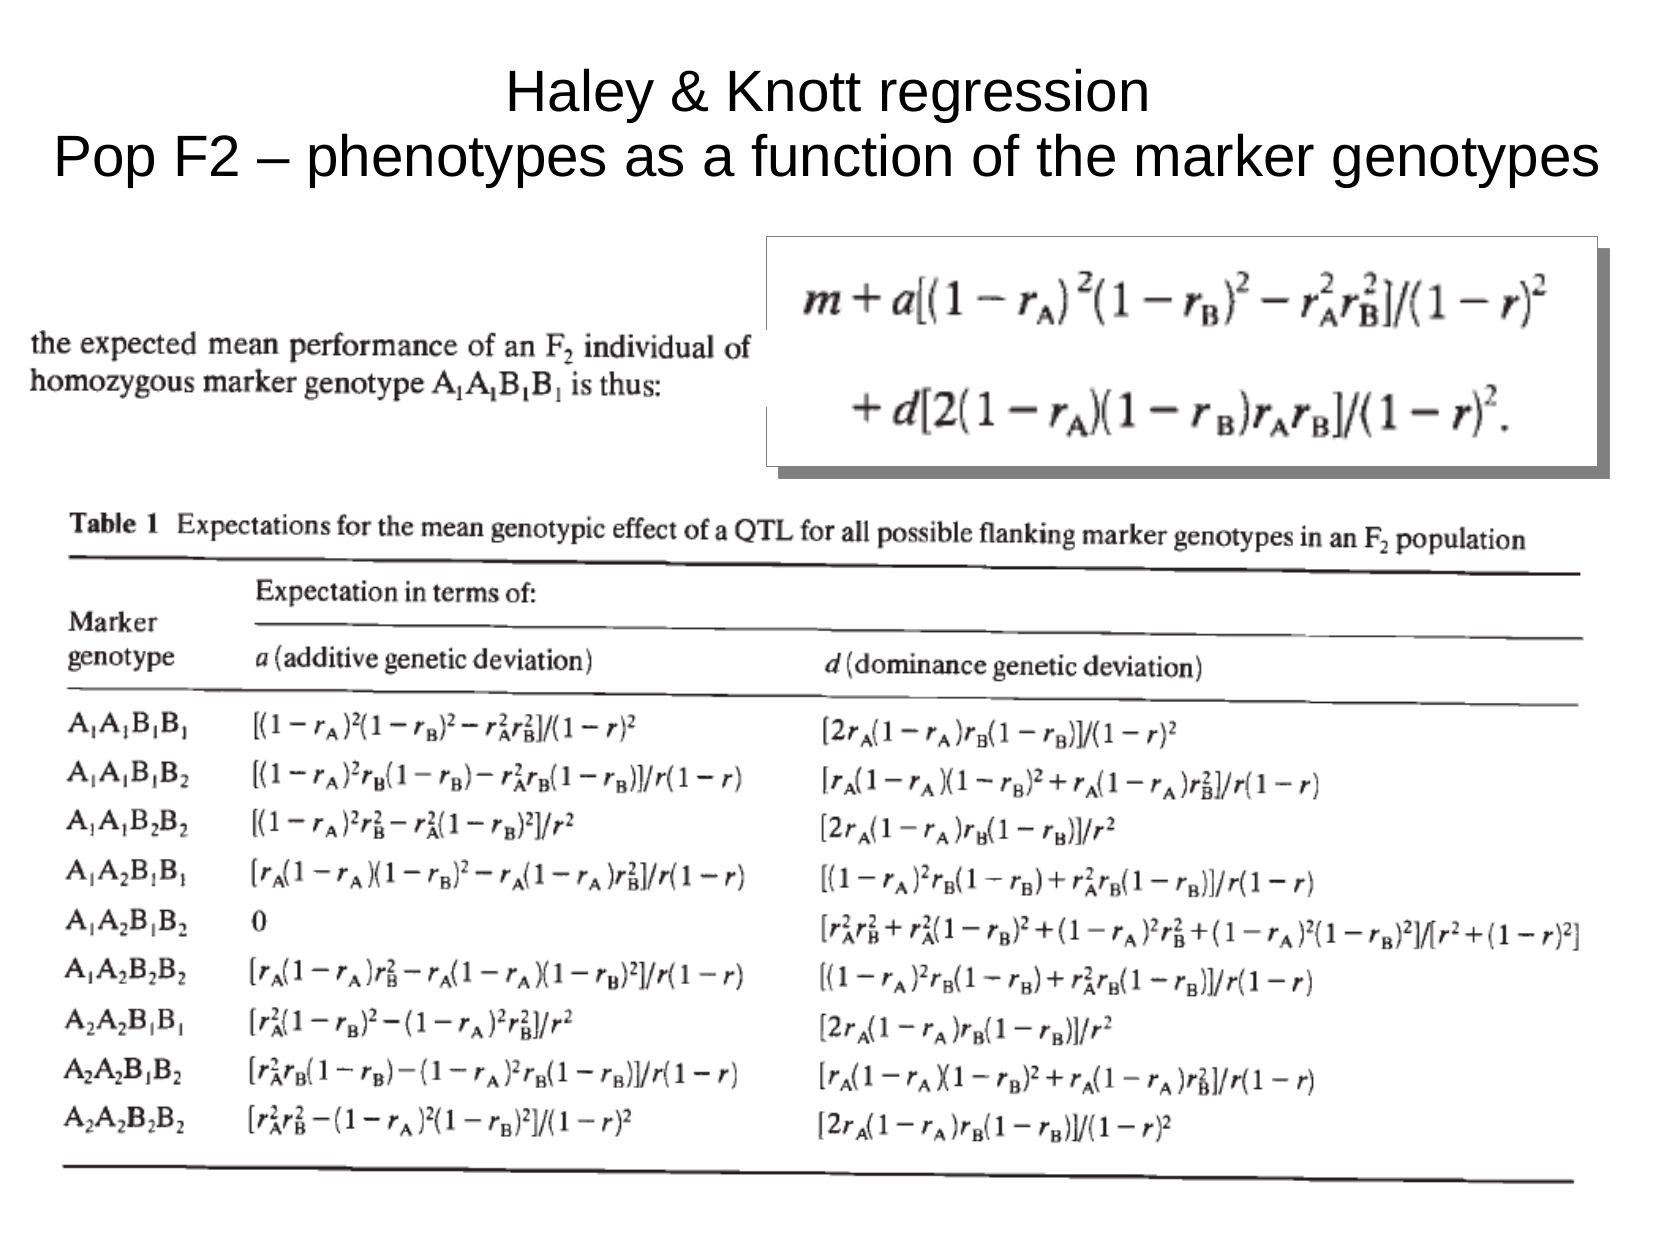

# Haley & Knott regression Pop F2 – phenotypes as a function of the marker genotypes